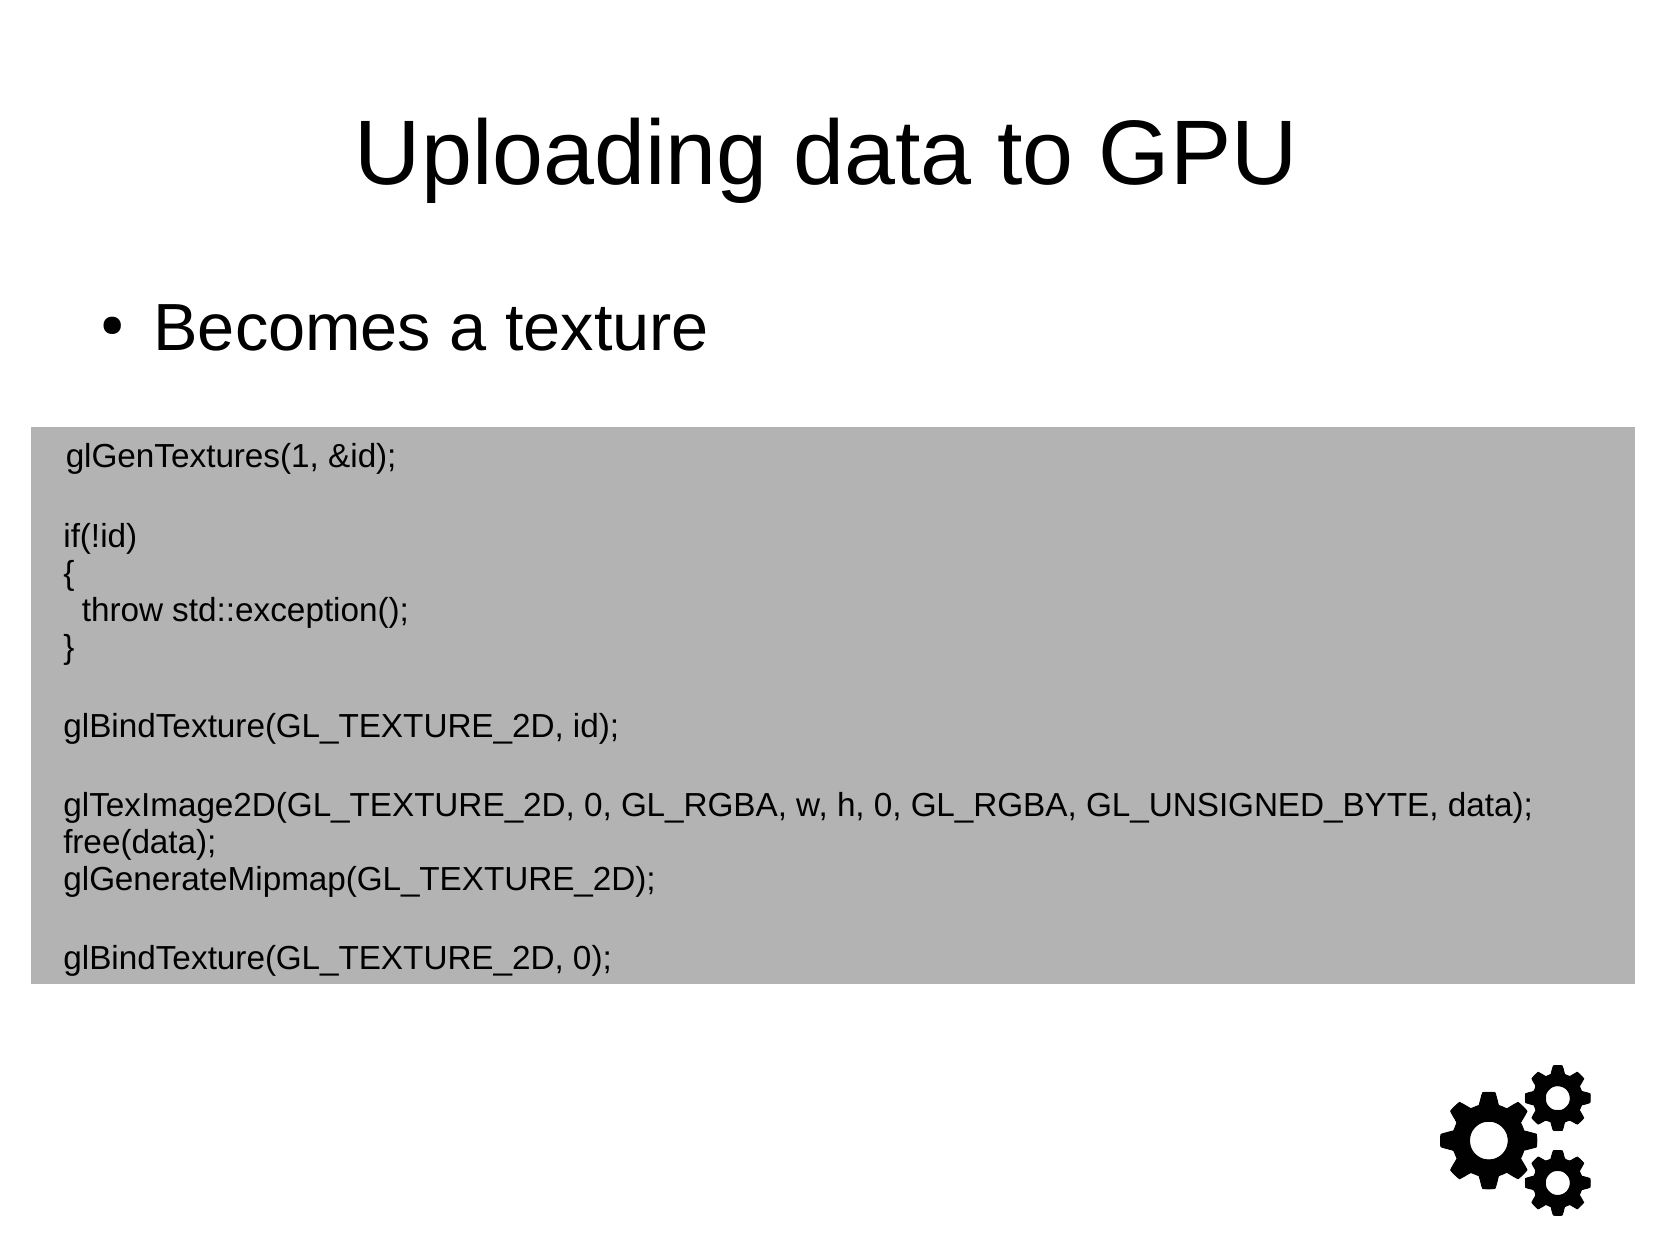

# Uploading data to GPU
Becomes a texture
| glGenTextures(1, &id); if(!id) { throw std::exception(); } glBindTexture(GL\_TEXTURE\_2D, id); glTexImage2D(GL\_TEXTURE\_2D, 0, GL\_RGBA, w, h, 0, GL\_RGBA, GL\_UNSIGNED\_BYTE, data); free(data); glGenerateMipmap(GL\_TEXTURE\_2D); glBindTexture(GL\_TEXTURE\_2D, 0); |
| --- |